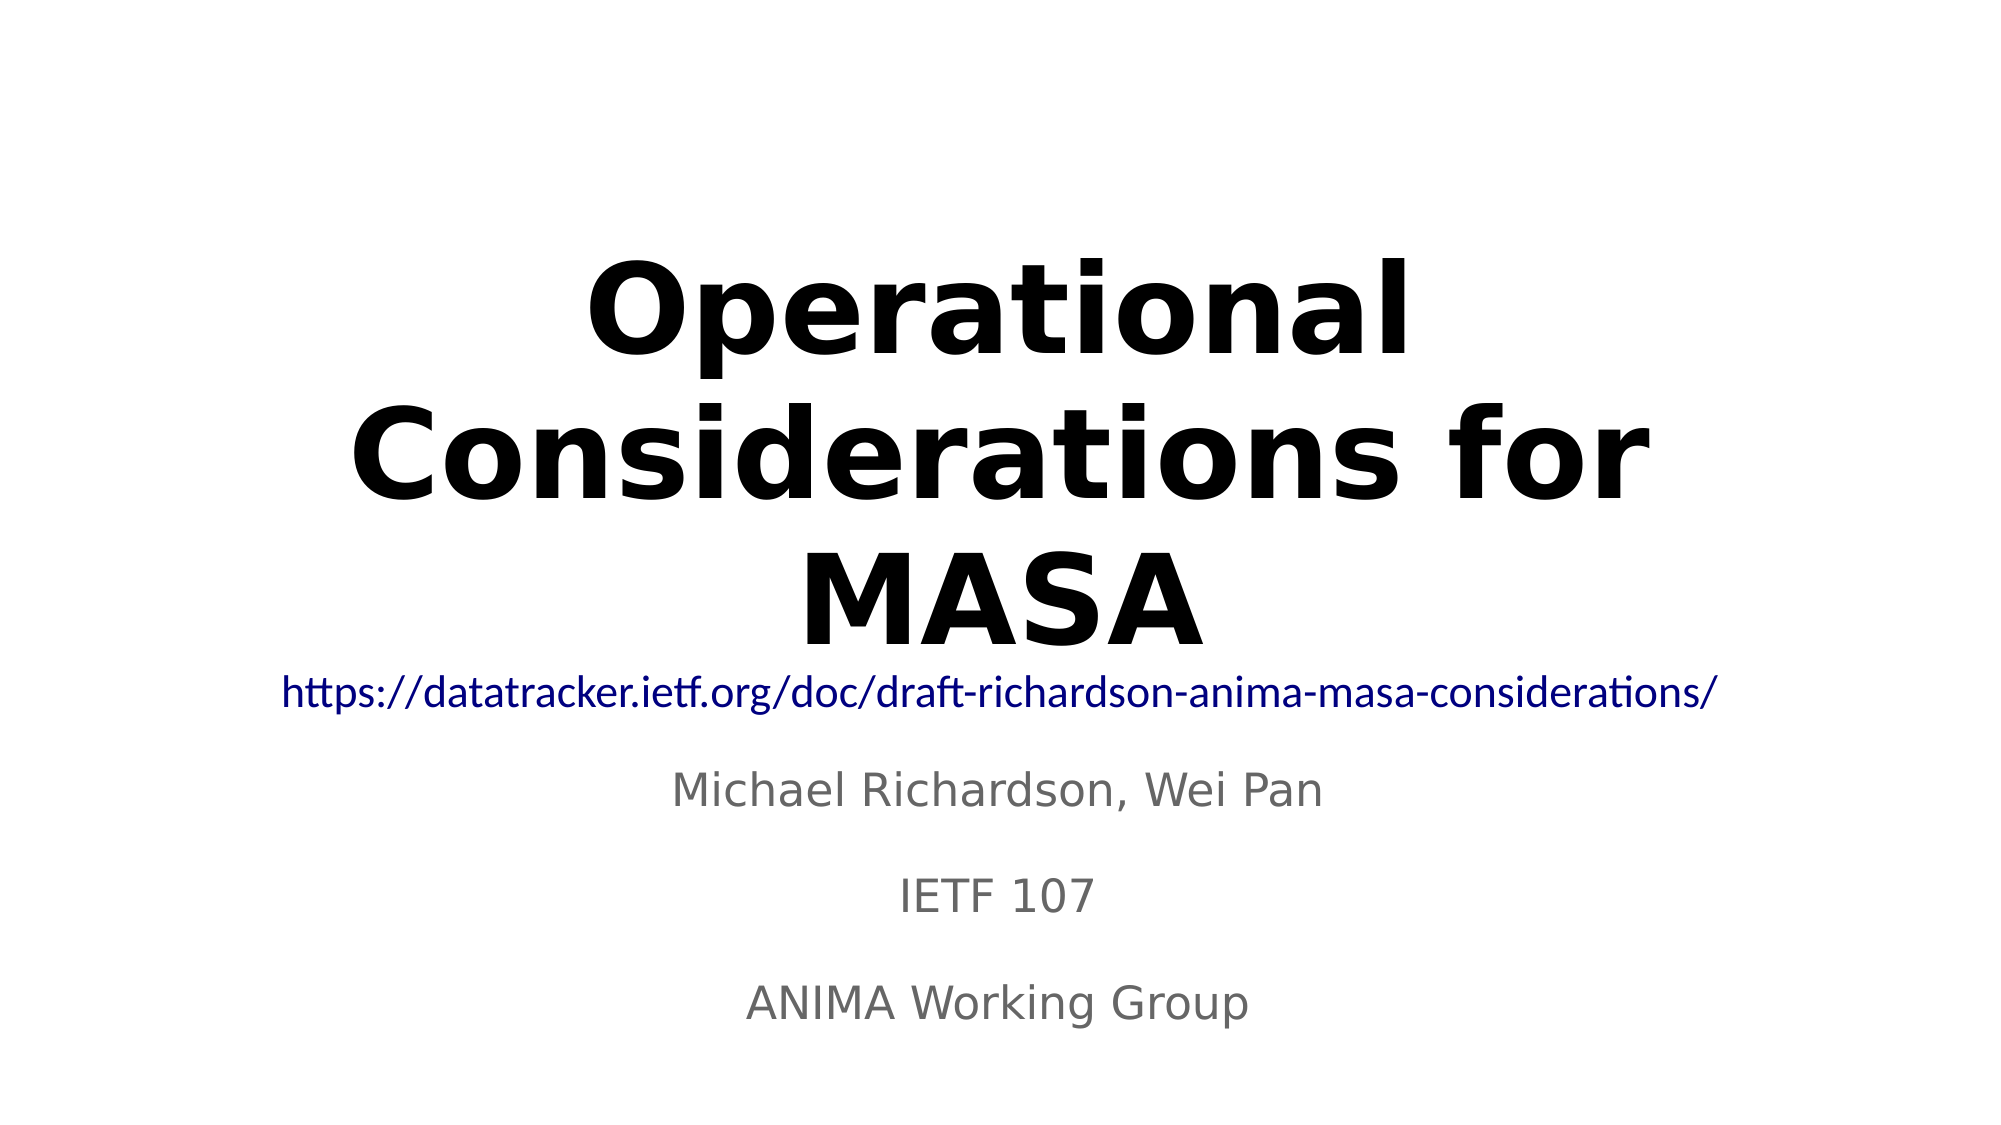

# Operational Considerations for MASA https://datatracker.ietf.org/doc/draft-richardson-anima-masa-considerations/
Michael Richardson, Wei Pan
IETF 107
ANIMA Working Group